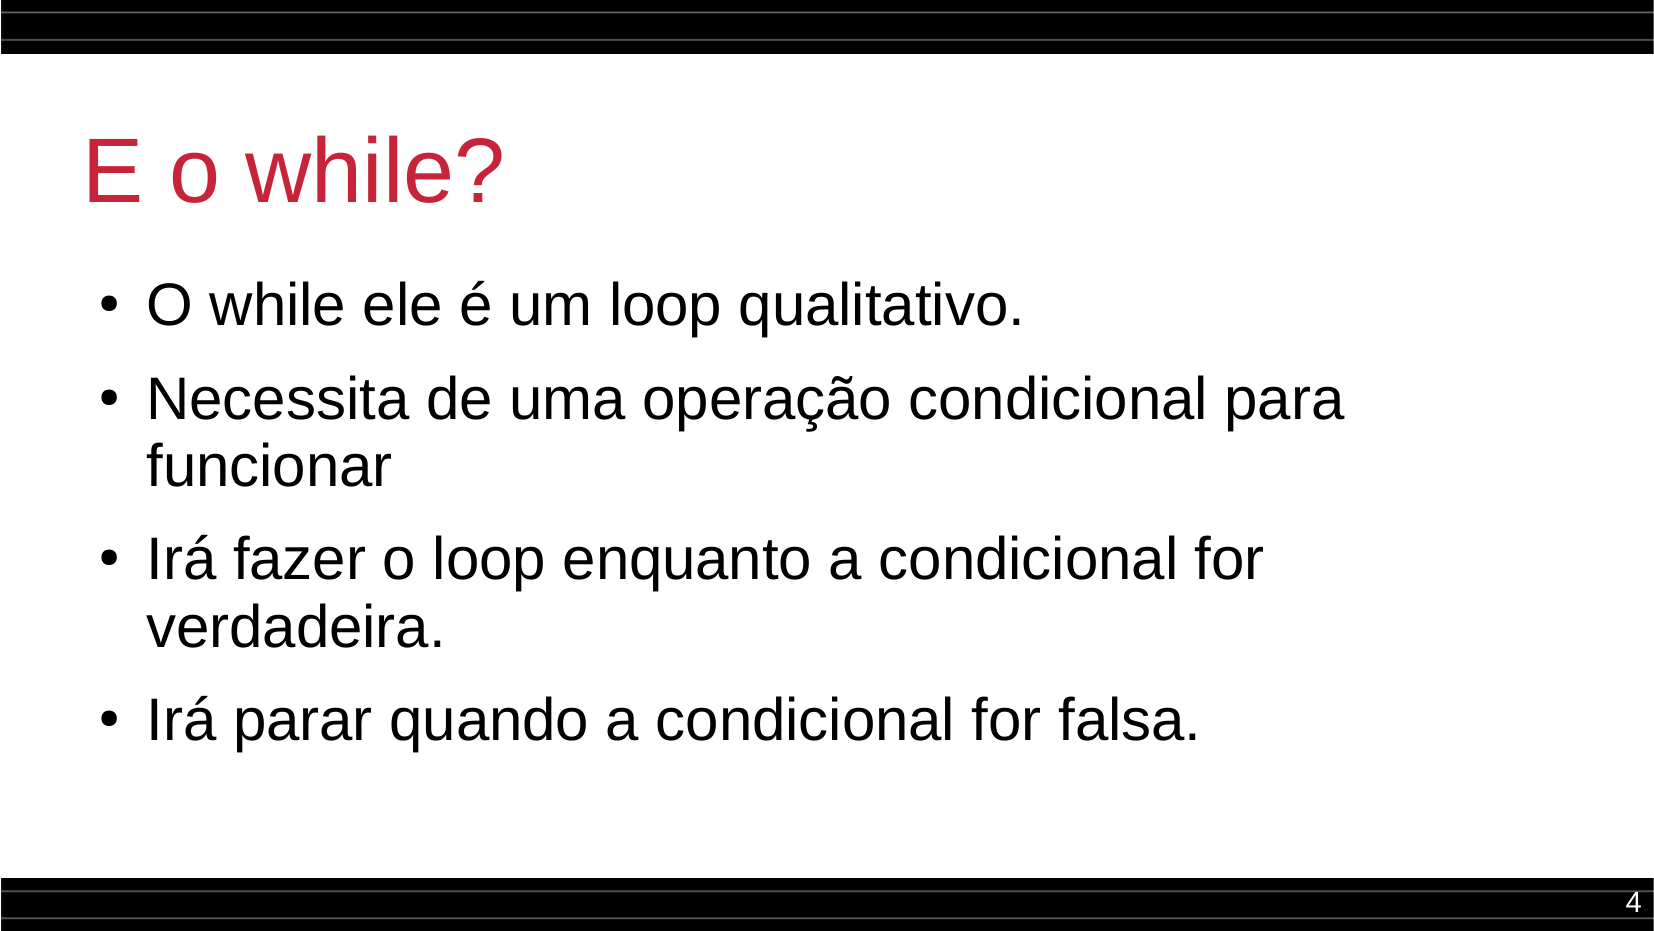

# E o while?
O while ele é um loop qualitativo.
Necessita de uma operação condicional para funcionar
Irá fazer o loop enquanto a condicional for verdadeira.
Irá parar quando a condicional for falsa.